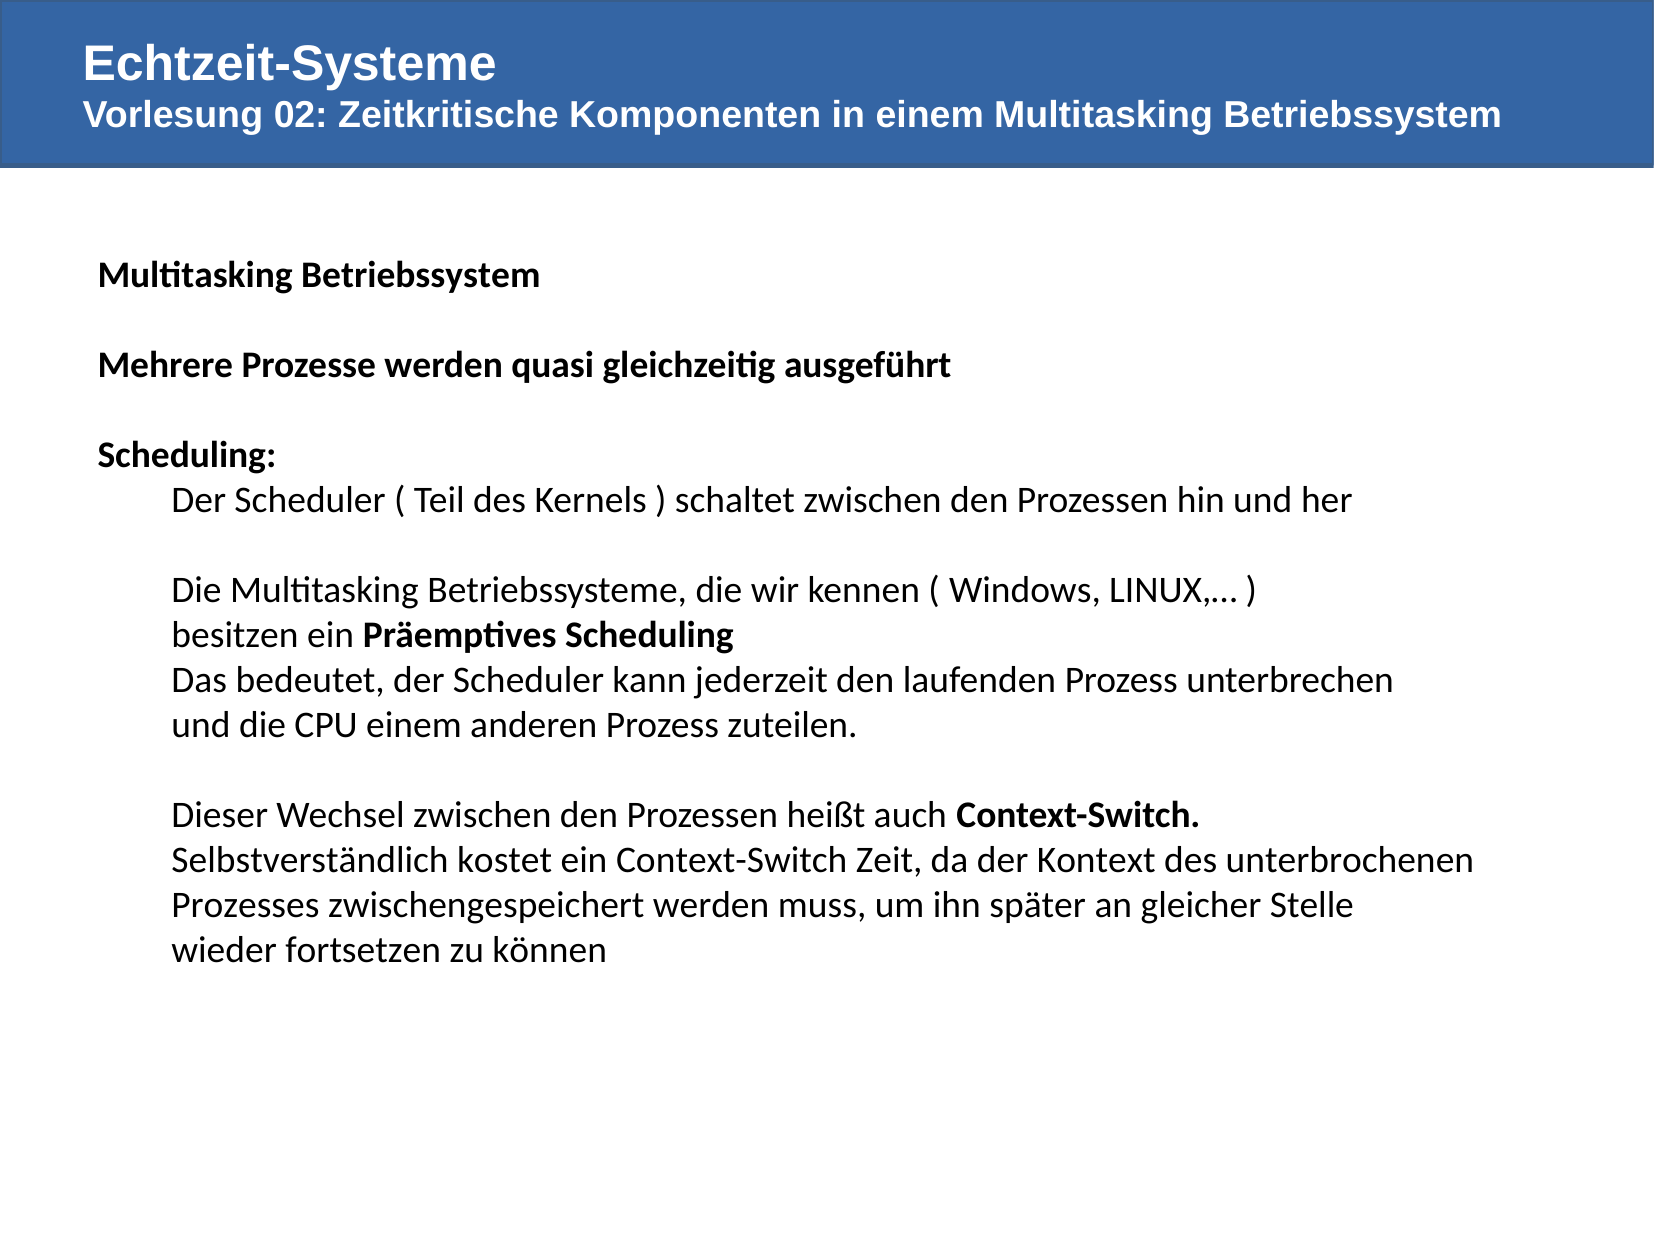

# Echtzeit-Systeme Vorlesung 02: Zeitkritische Komponenten in einem Multitasking Betriebssystem
Multitasking Betriebssystem
Mehrere Prozesse werden quasi gleichzeitig ausgeführt
Scheduling:
	Der Scheduler ( Teil des Kernels ) schaltet zwischen den Prozessen hin und her
	Die Multitasking Betriebssysteme, die wir kennen ( Windows, LINUX,… )
	besitzen ein Präemptives Scheduling
	Das bedeutet, der Scheduler kann jederzeit den laufenden Prozess unterbrechen
	und die CPU einem anderen Prozess zuteilen.
	Dieser Wechsel zwischen den Prozessen heißt auch Context-Switch.
	Selbstverständlich kostet ein Context-Switch Zeit, da der Kontext des unterbrochenen
	Prozesses zwischengespeichert werden muss, um ihn später an gleicher Stelle
	wieder fortsetzen zu können